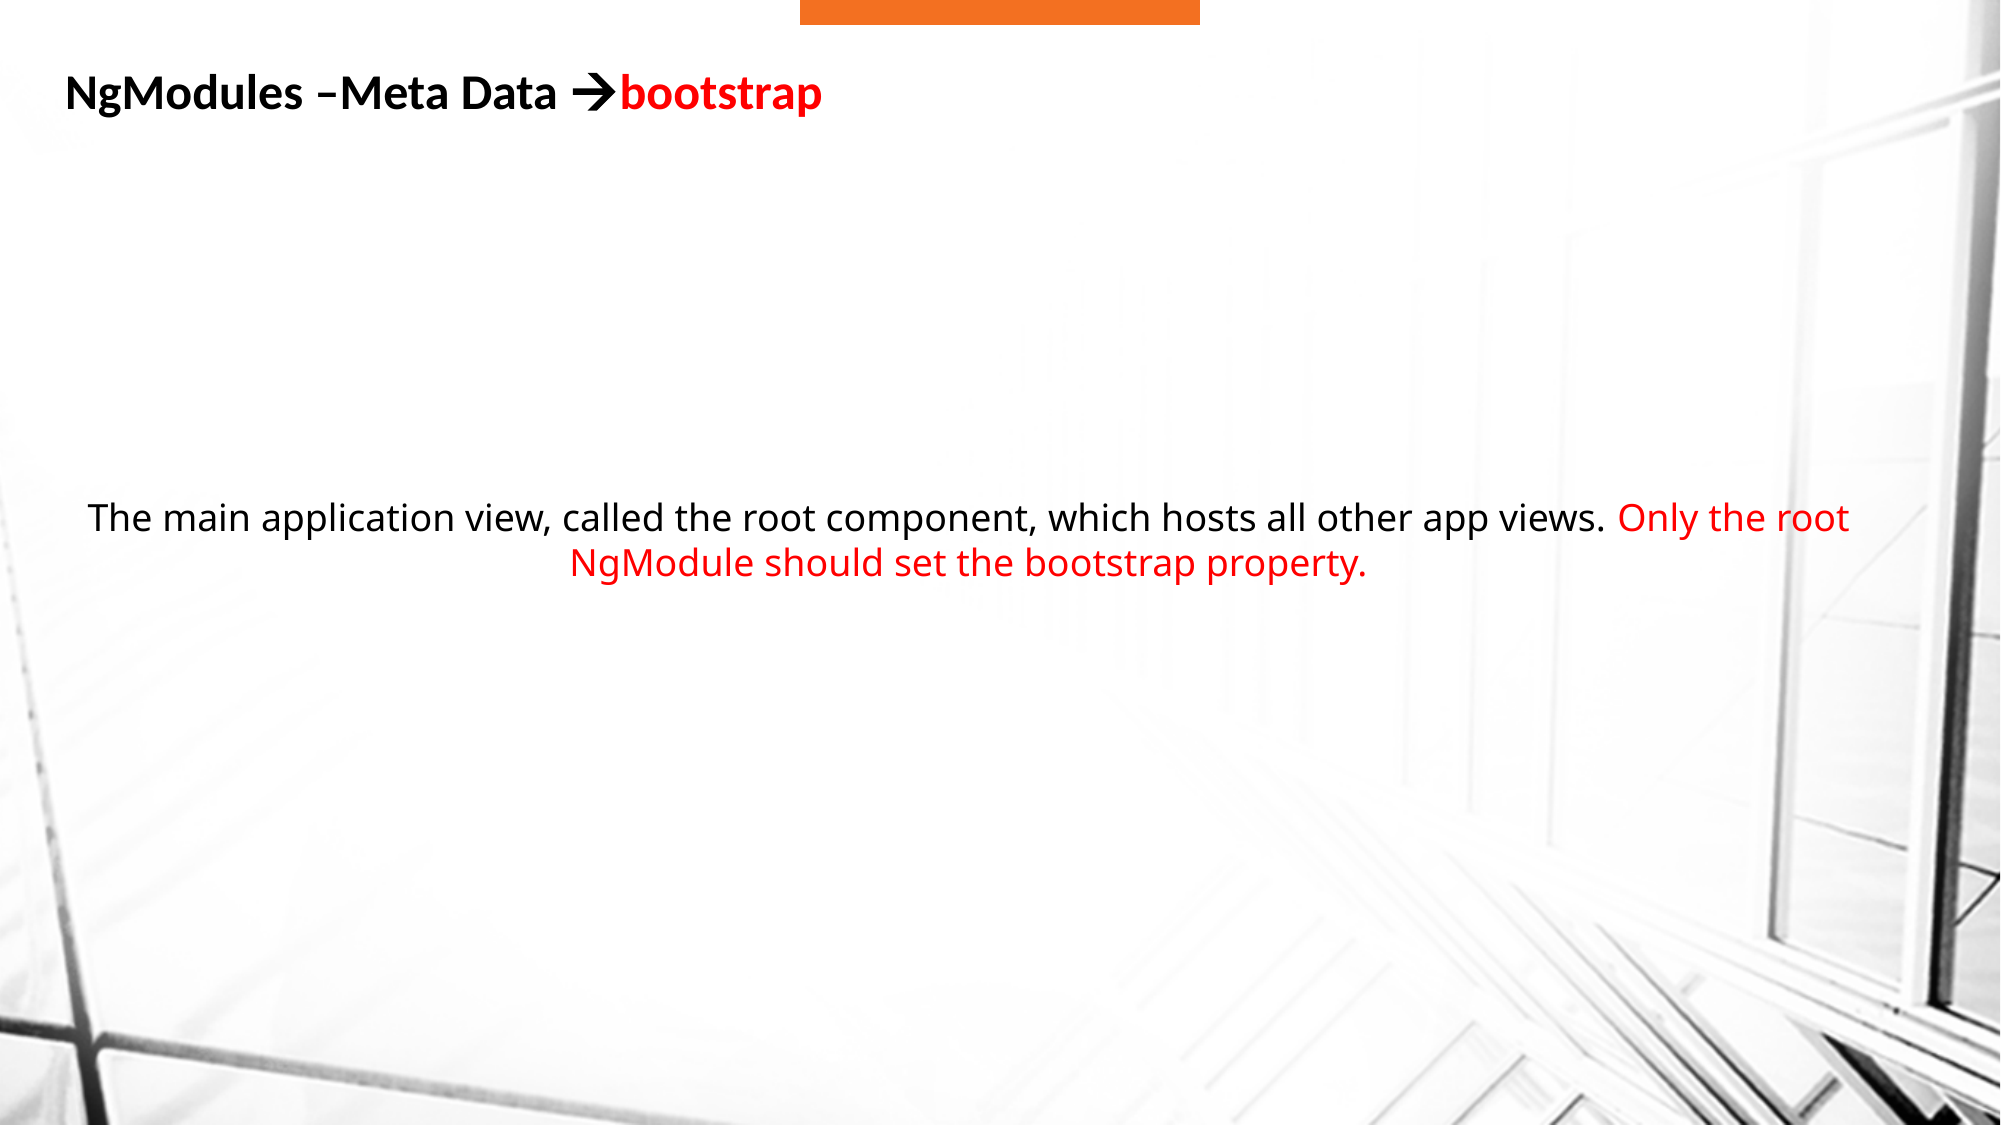

# NgModules –Meta Data bootstrap
The main application view, called the root component, which hosts all other app views. Only the root NgModule should set the bootstrap property.